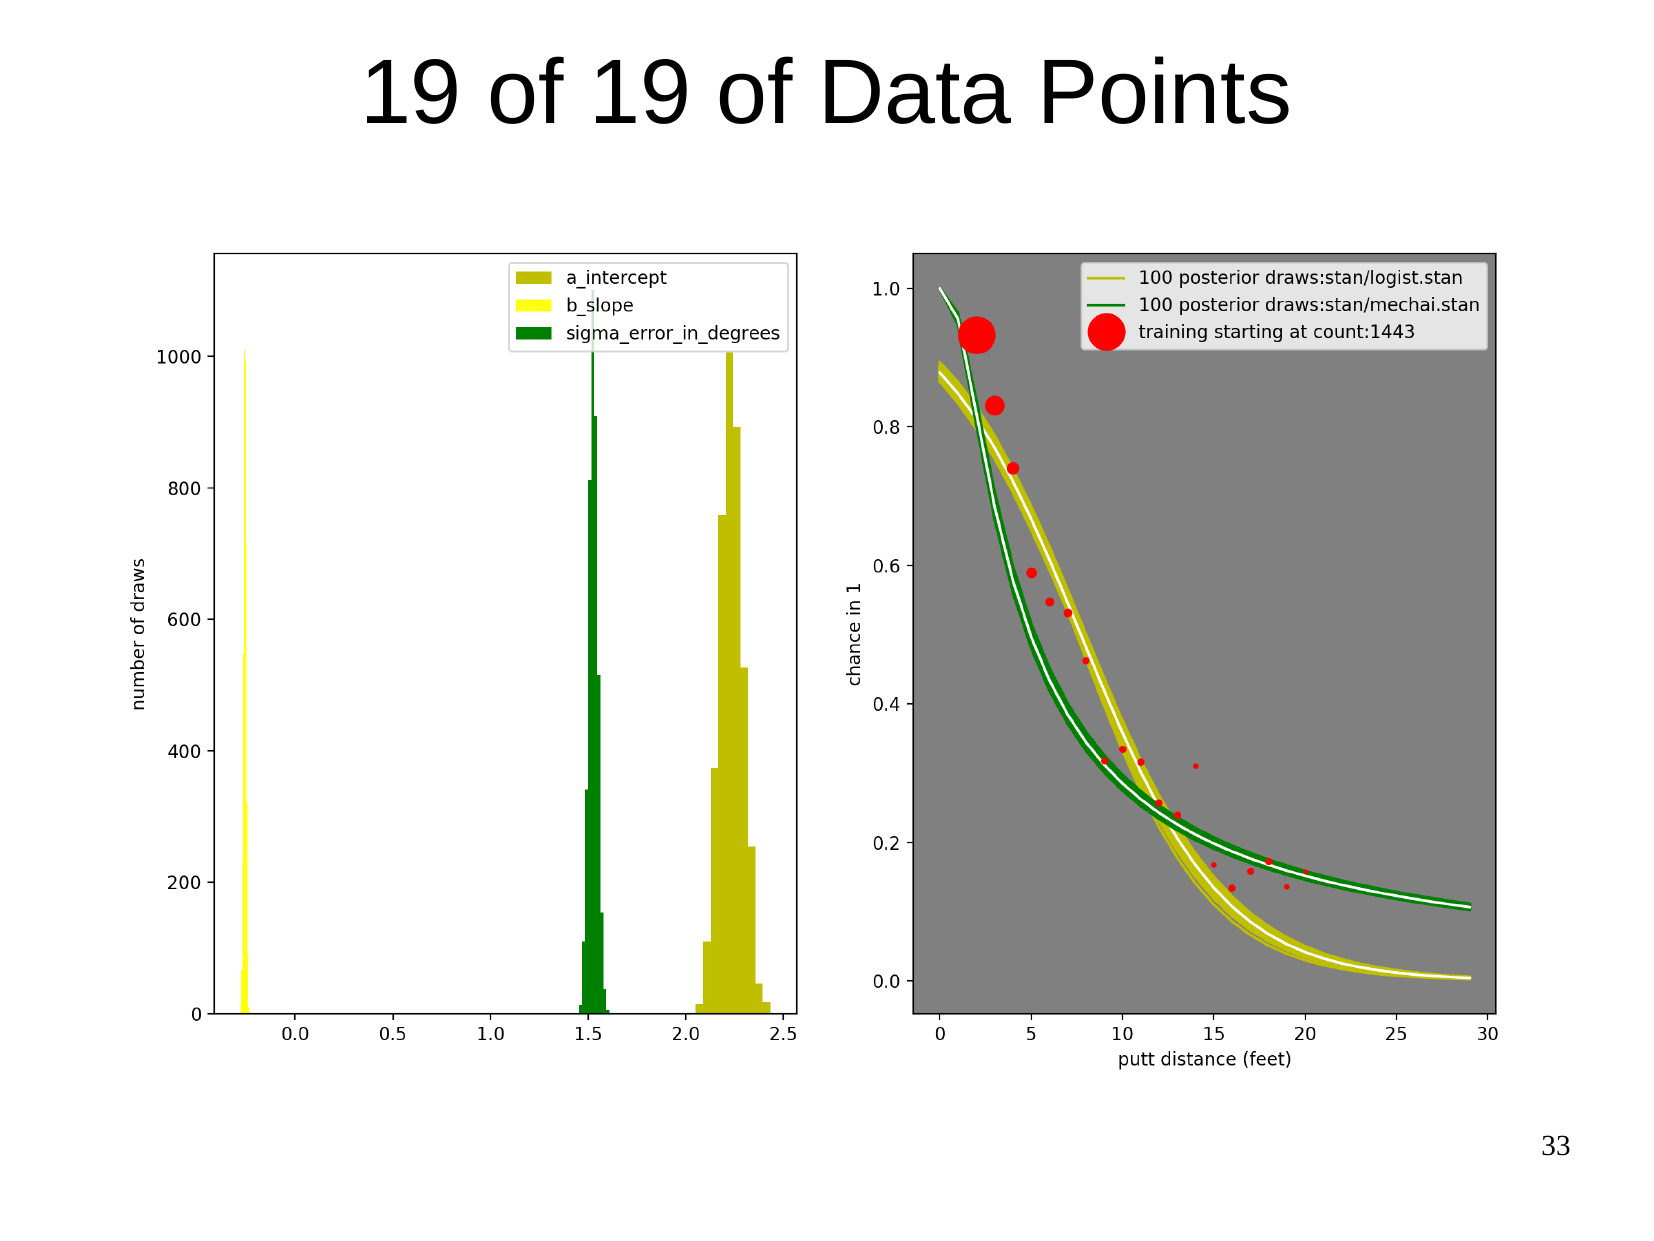

# 19 of 19 of Data Points
33